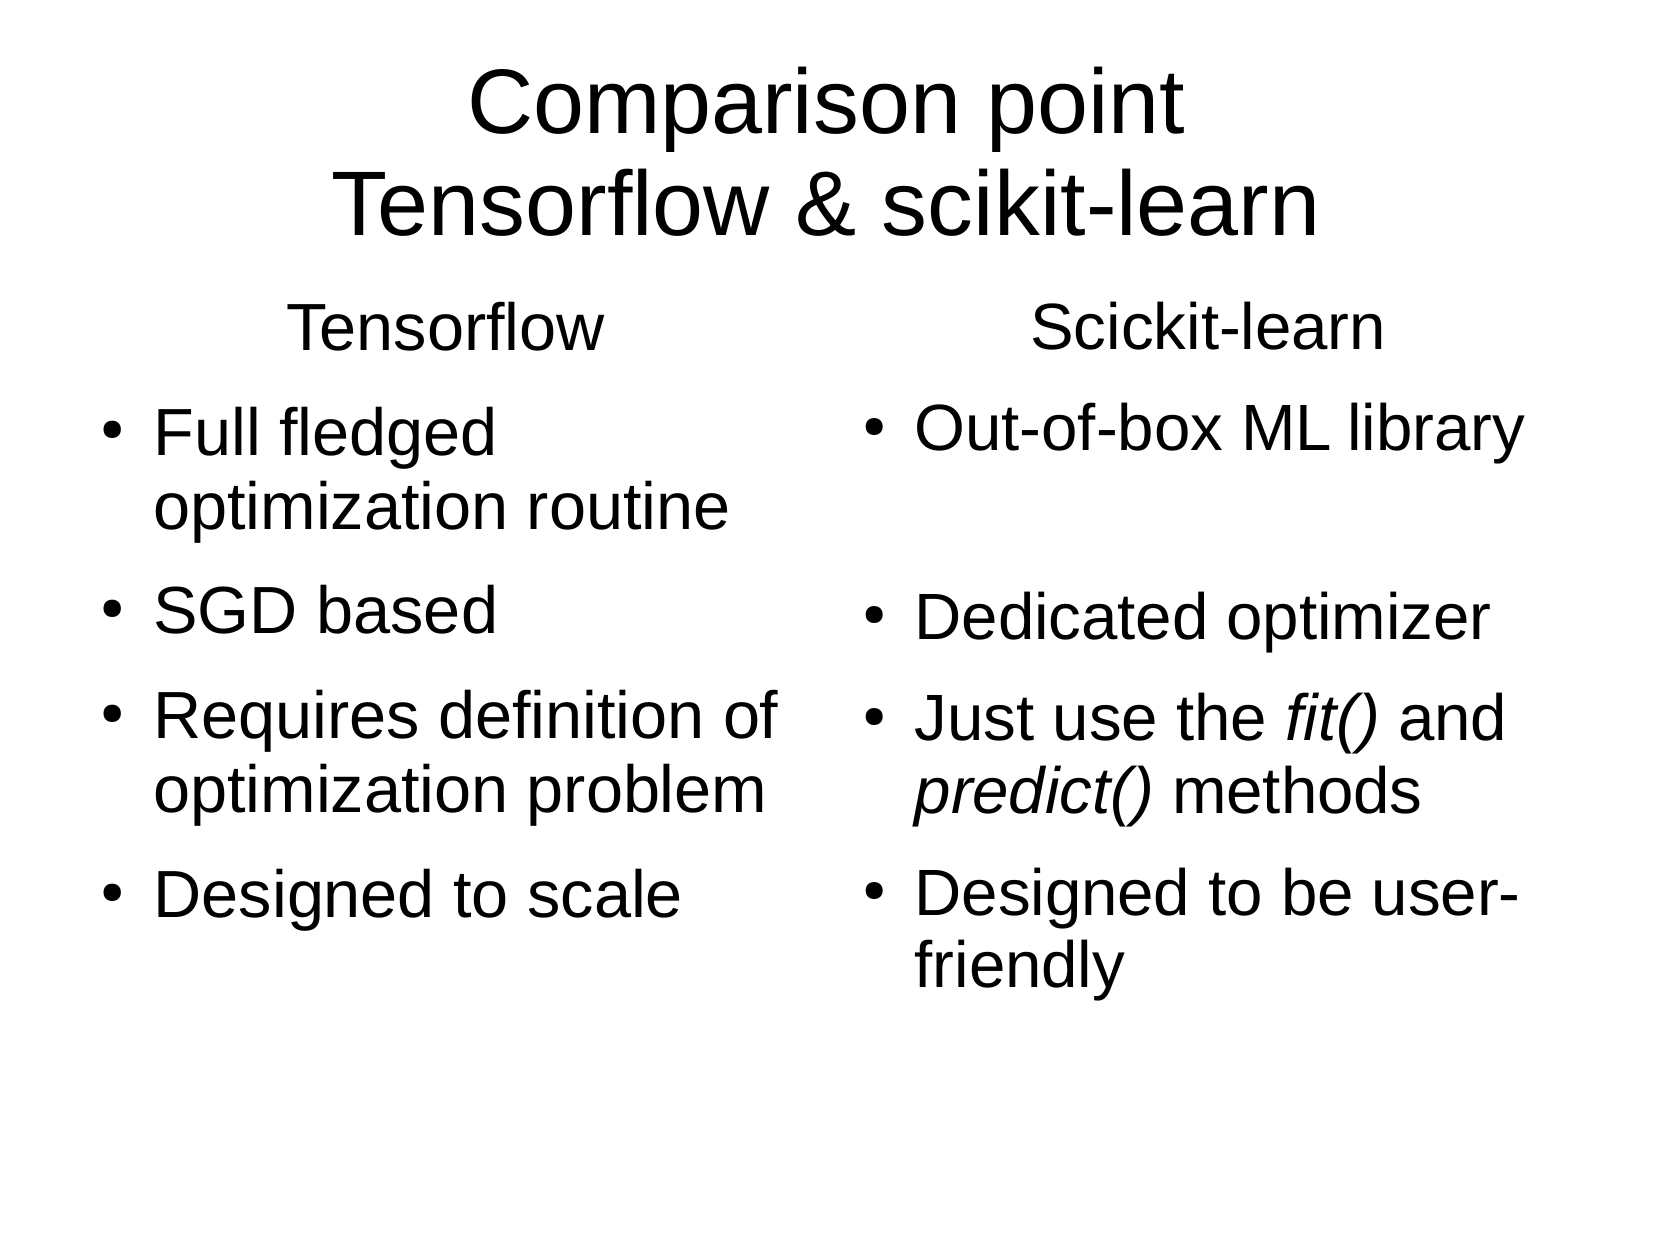

# Comparison point Tensorflow & scikit-learn
Tensorflow
Full fledged optimization routine
SGD based
Requires definition of optimization problem
Designed to scale
Scickit-learn
Out-of-box ML library
Dedicated optimizer
Just use the fit() and predict() methods
Designed to be user-friendly